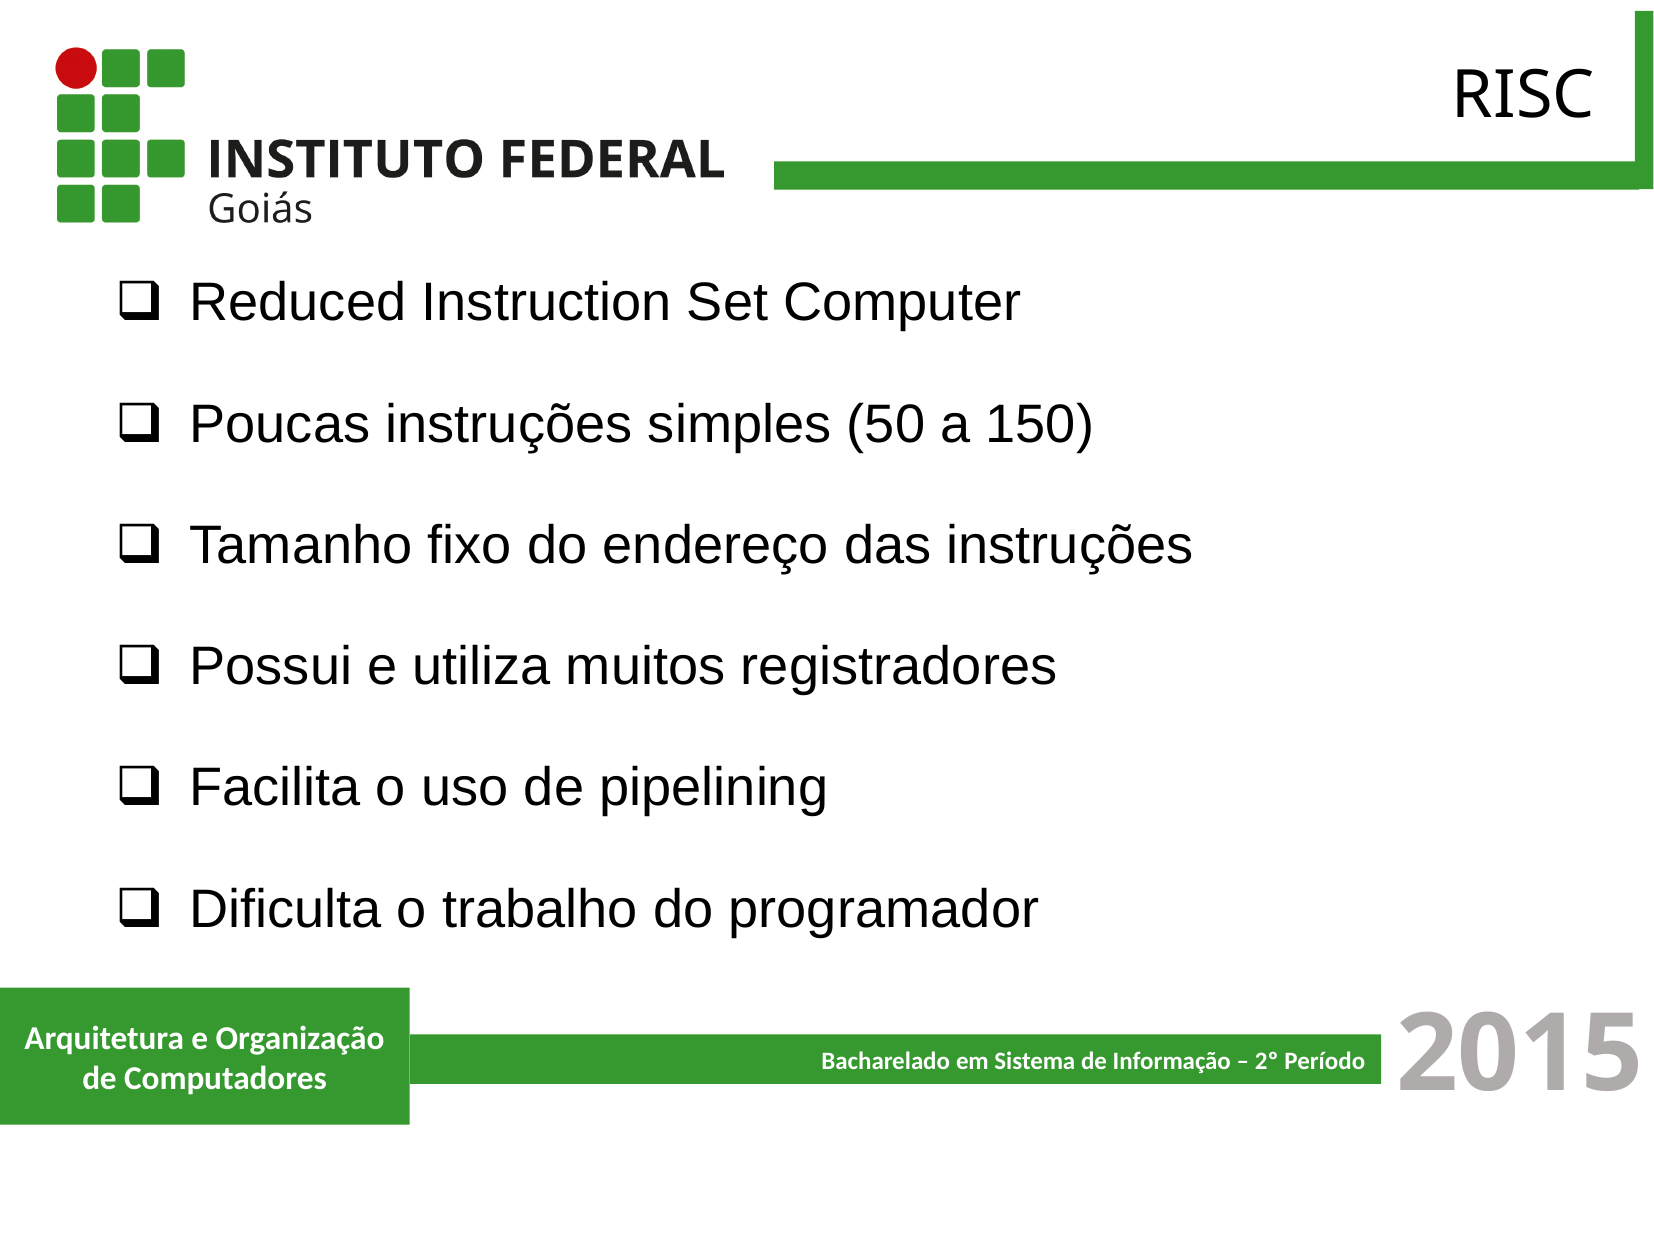

RISC
q	Reduced Instruction Set Computer
q	Poucas instruções simples (50 a 150)
q	Tamanho fixo do endereço das instruções
q	Possui e utiliza muitos registradores
q	Facilita o uso de pipelining
q	Dificulta o trabalho do programador
2015
Arquitetura e Organização de Computadores
Bacharelado em Sistema de Informação – 2º Período